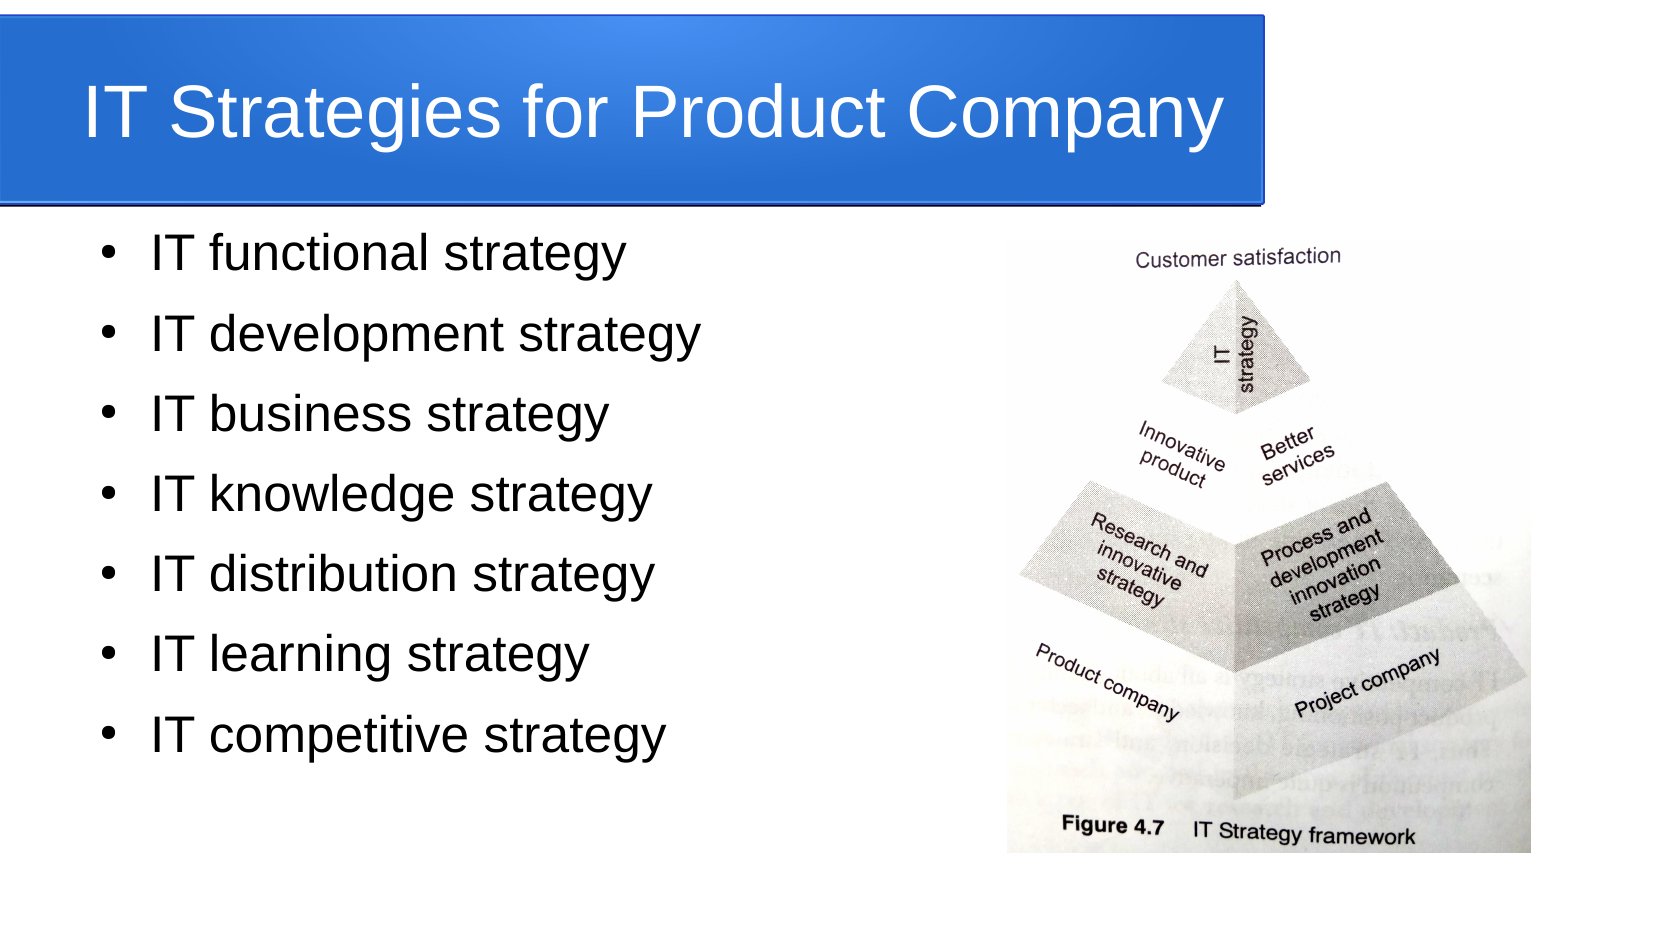

# IT Strategies for Product Company
IT functional strategy
IT development strategy
IT business strategy
IT knowledge strategy
IT distribution strategy
IT learning strategy
IT competitive strategy